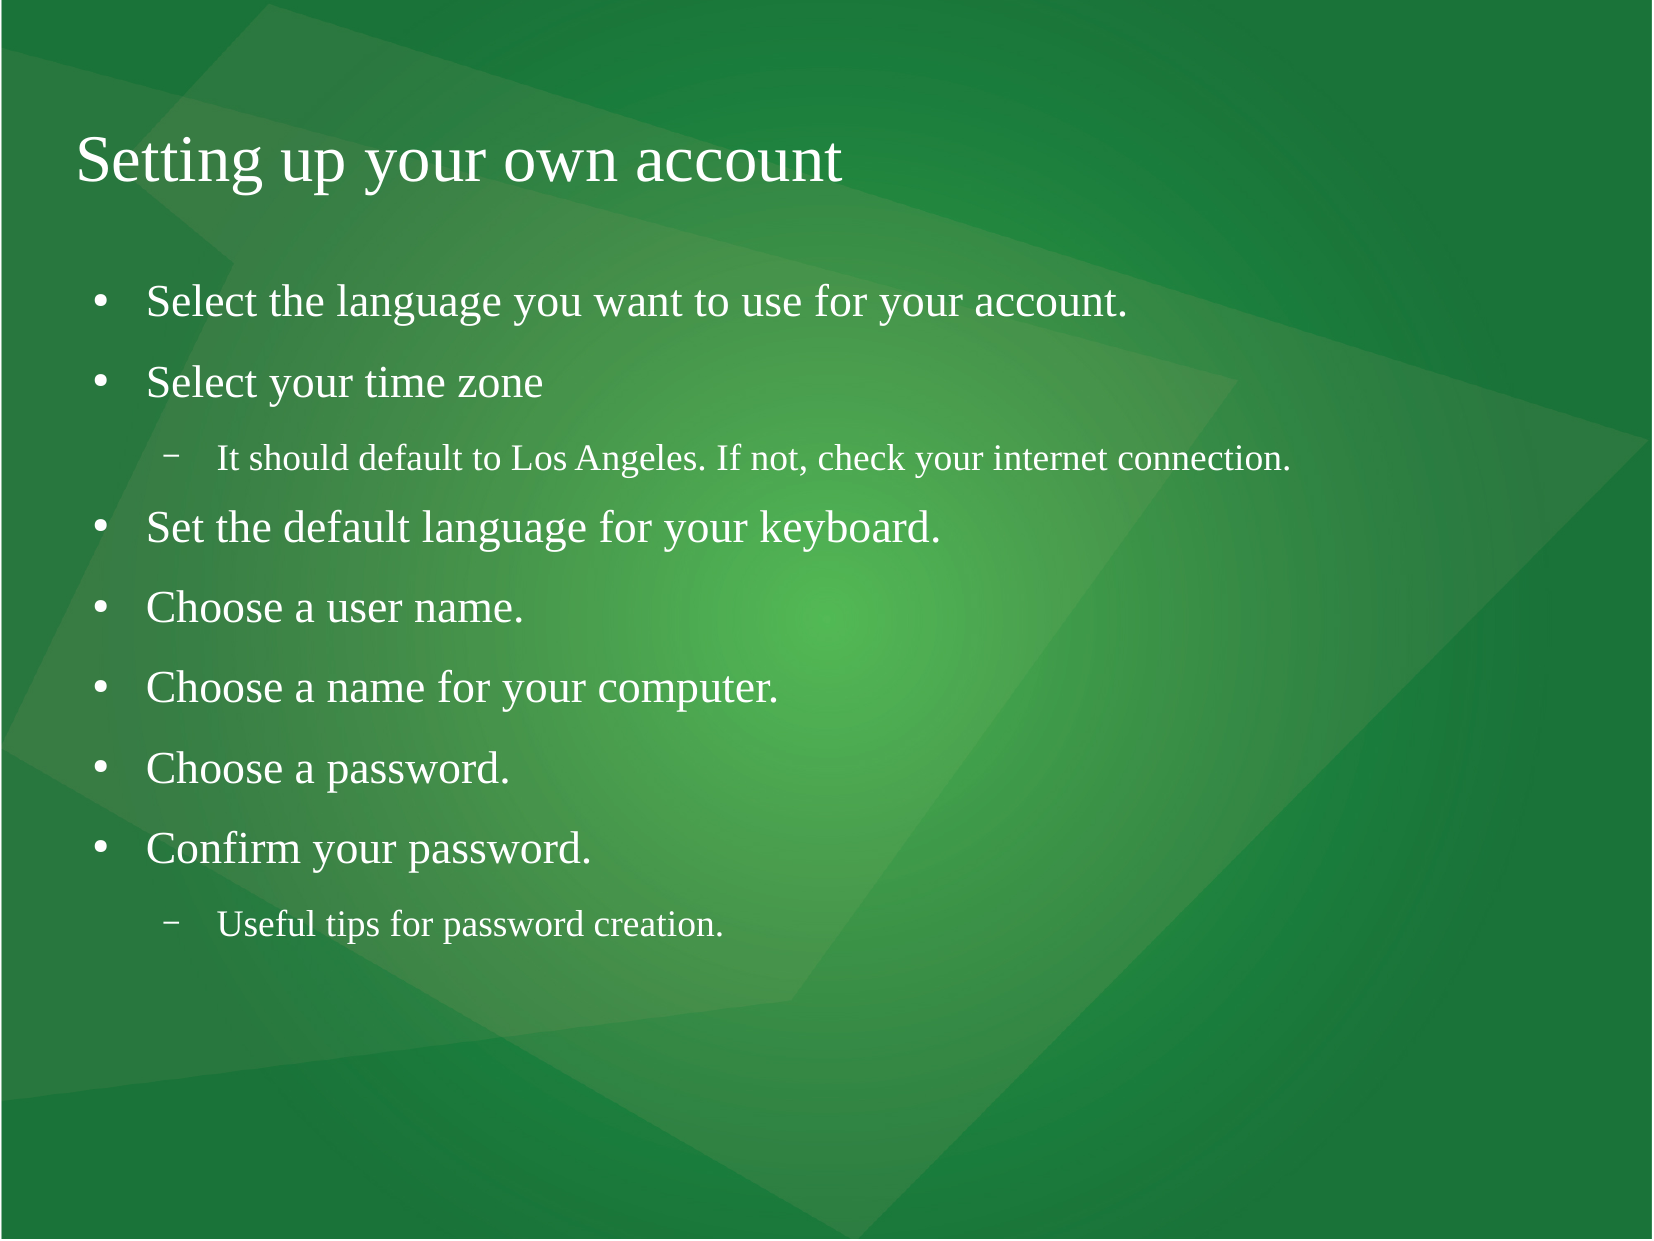

# Setting up your own account
Select the language you want to use for your account.
Select your time zone
It should default to Los Angeles. If not, check your internet connection.
Set the default language for your keyboard.
Choose a user name.
Choose a name for your computer.
Choose a password.
Confirm your password.
Useful tips for password creation.